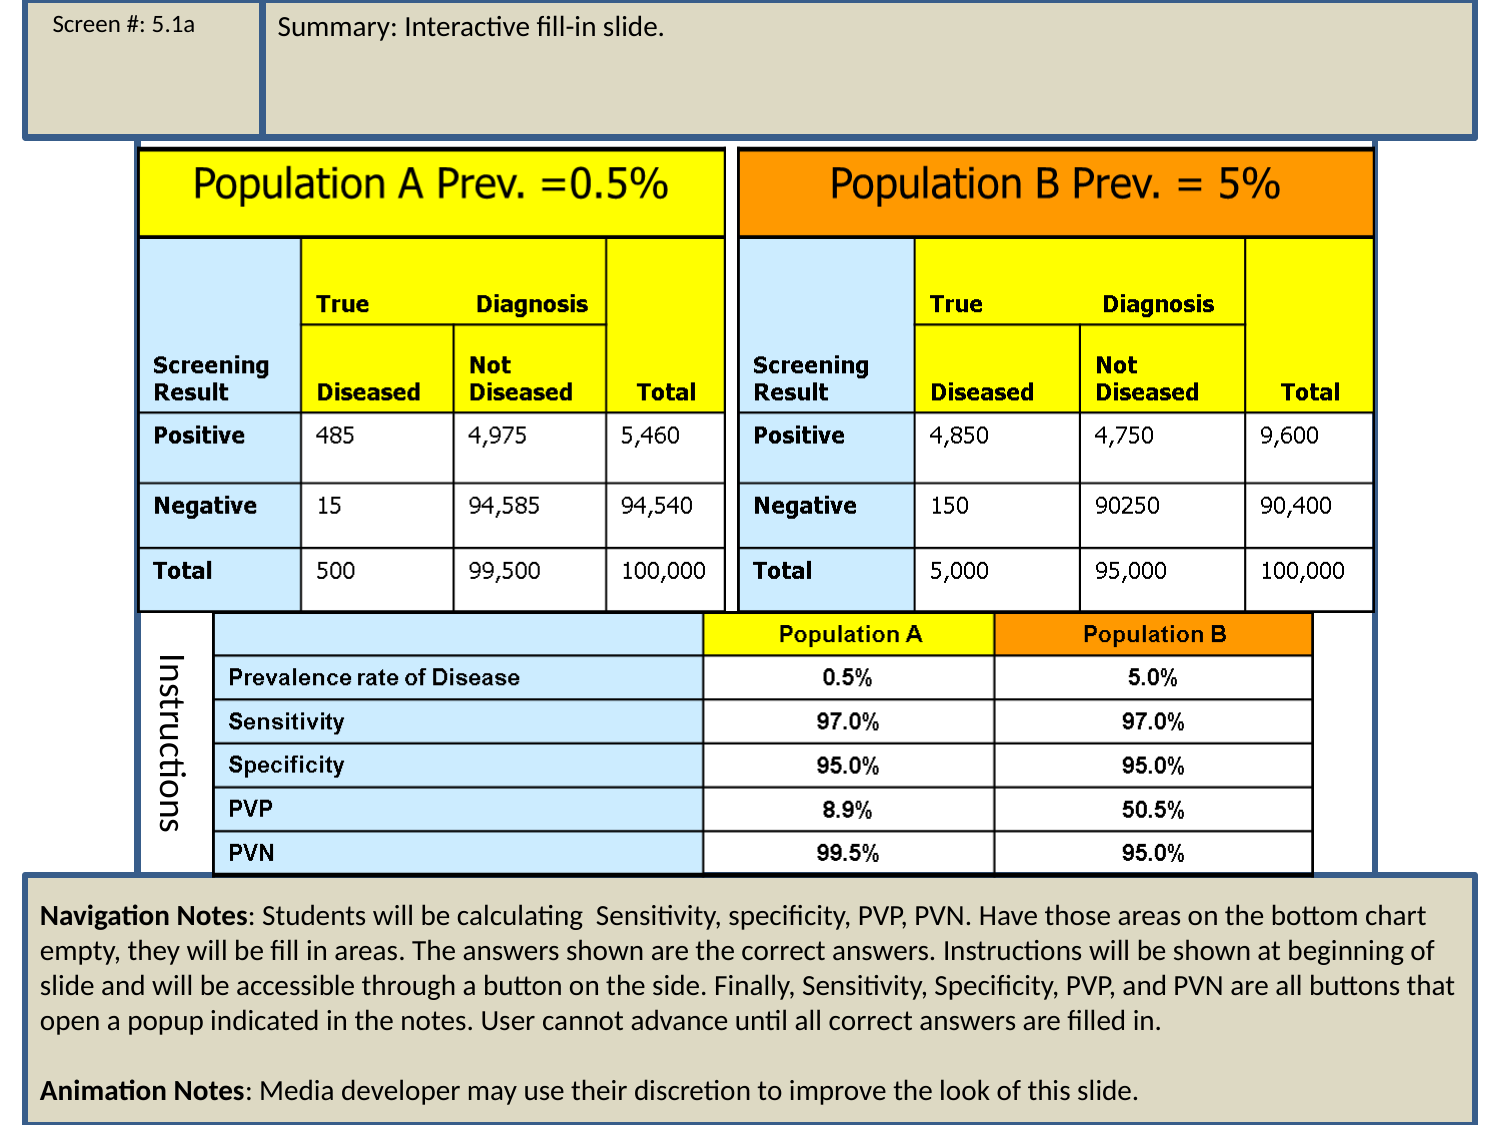

Screen #: 5.1a
Summary: Interactive fill-in slide.
Instructions
Navigation Notes: Students will be calculating Sensitivity, specificity, PVP, PVN. Have those areas on the bottom chart empty, they will be fill in areas. The answers shown are the correct answers. Instructions will be shown at beginning of slide and will be accessible through a button on the side. Finally, Sensitivity, Specificity, PVP, and PVN are all buttons that open a popup indicated in the notes. User cannot advance until all correct answers are filled in.
Animation Notes: Media developer may use their discretion to improve the look of this slide.